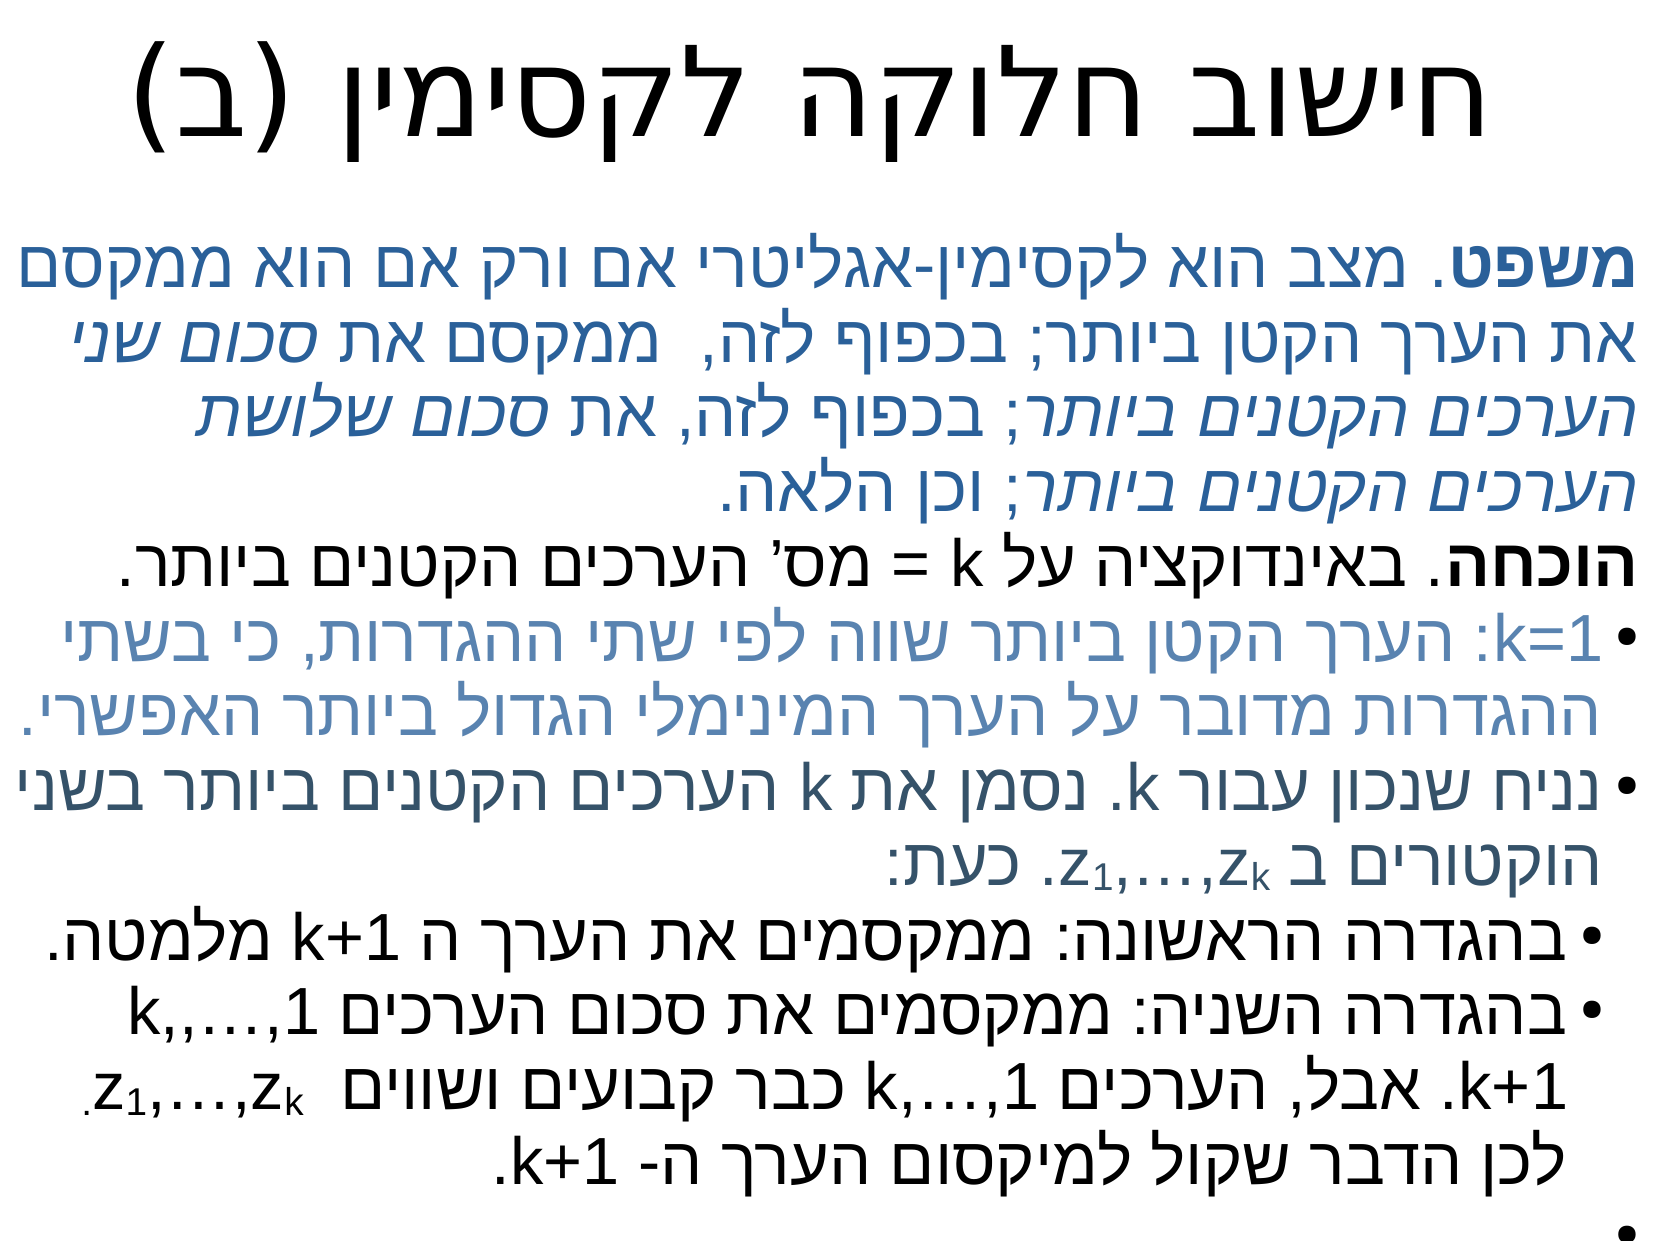

# חישוב חלוקה לקסימין (ב)
משפט. מצב הוא לקסימין-אגליטרי אם ורק אם הוא ממקסם את הערך הקטן ביותר; בכפוף לזה, ממקסם את סכום שני הערכים הקטנים ביותר; בכפוף לזה, את סכום שלושת הערכים הקטנים ביותר; וכן הלאה.
הוכחה. באינדוקציה על k = מס’ הערכים הקטנים ביותר.
k=1: הערך הקטן ביותר שווה לפי שתי ההגדרות, כי בשתי ההגדרות מדובר על הערך המינימלי הגדול ביותר האפשרי.
נניח שנכון עבור k. נסמן את k הערכים הקטנים ביותר בשני הוקטורים ב z1,…,zk. כעת:
בהגדרה הראשונה: ממקסמים את הערך ה k+1 מלמטה.
בהגדרה השניה: ממקסמים את סכום הערכים 1,…,k, k+1. אבל, הערכים 1,…,k כבר קבועים ושווים z1,…,zk. לכן הדבר שקול למיקסום הערך ה- k+1.